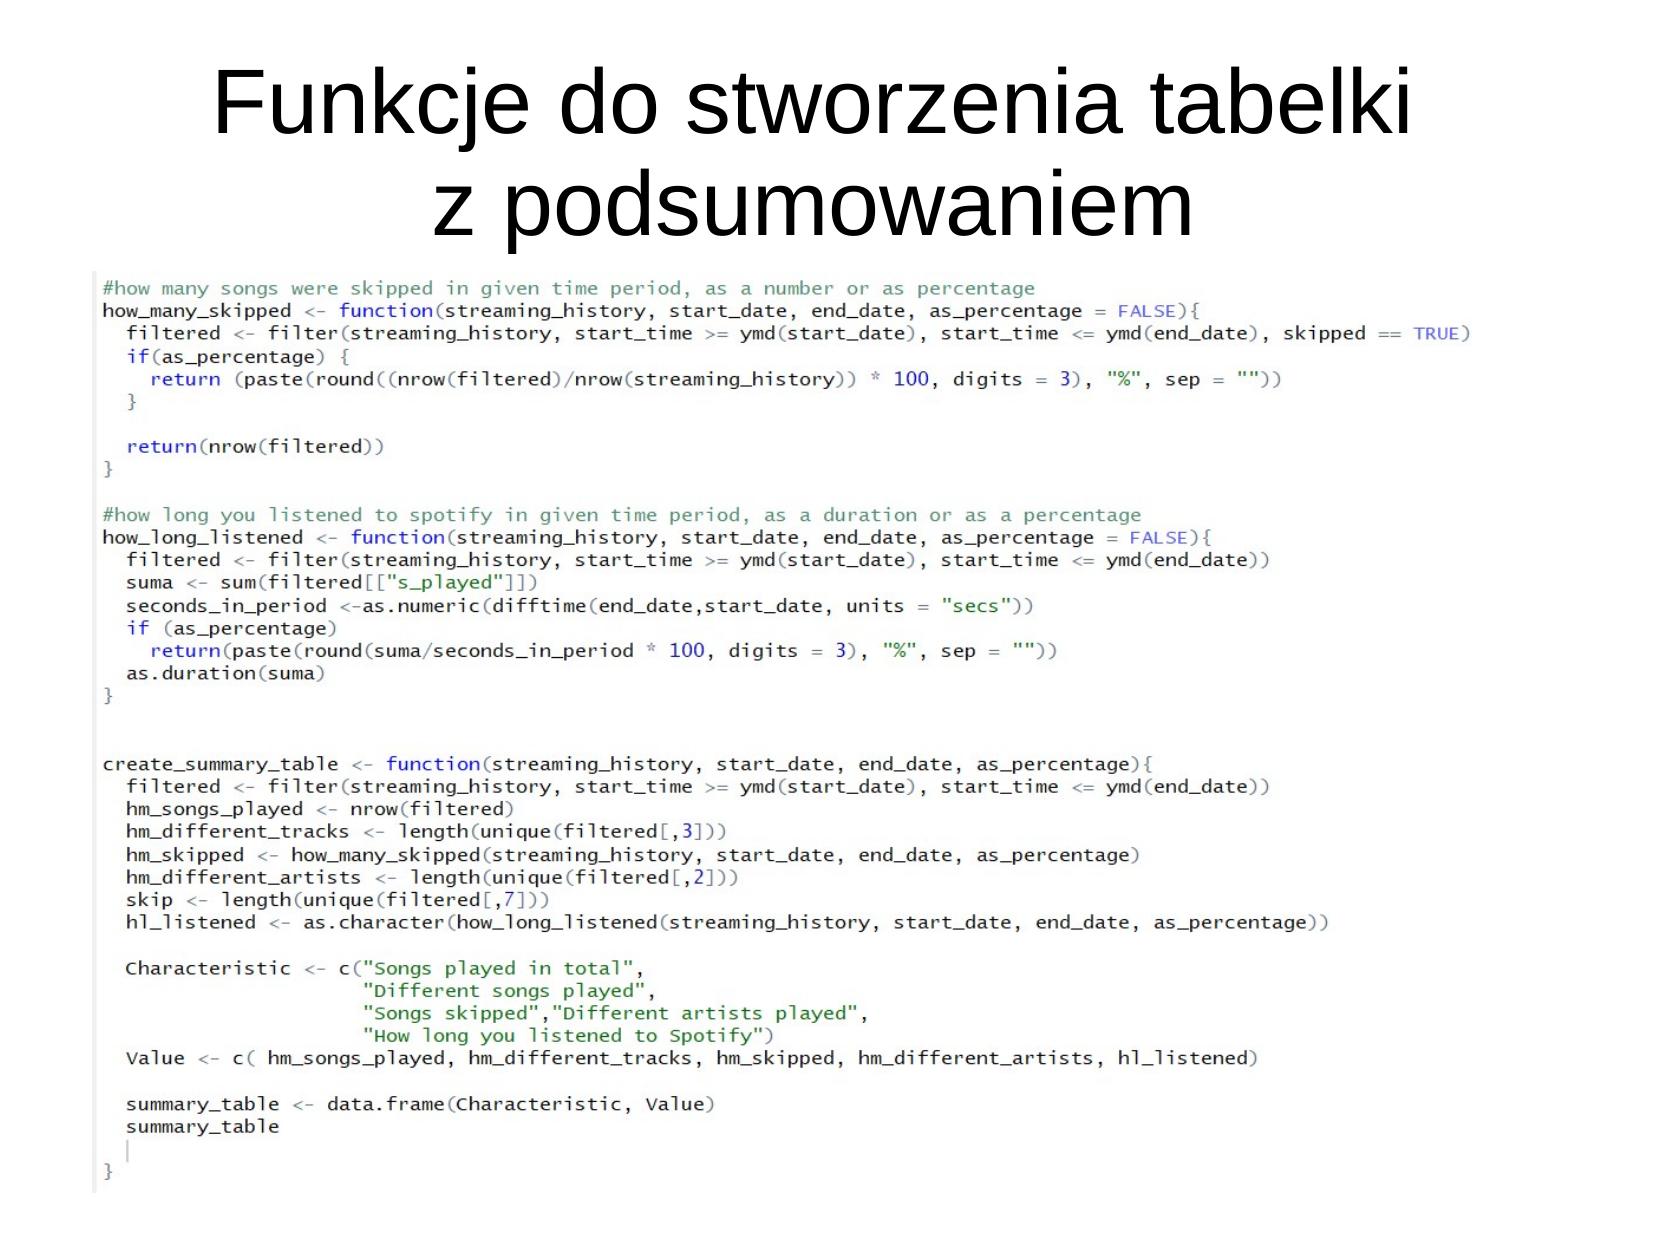

# Funkcje do stworzenia tabelki z podsumowaniem